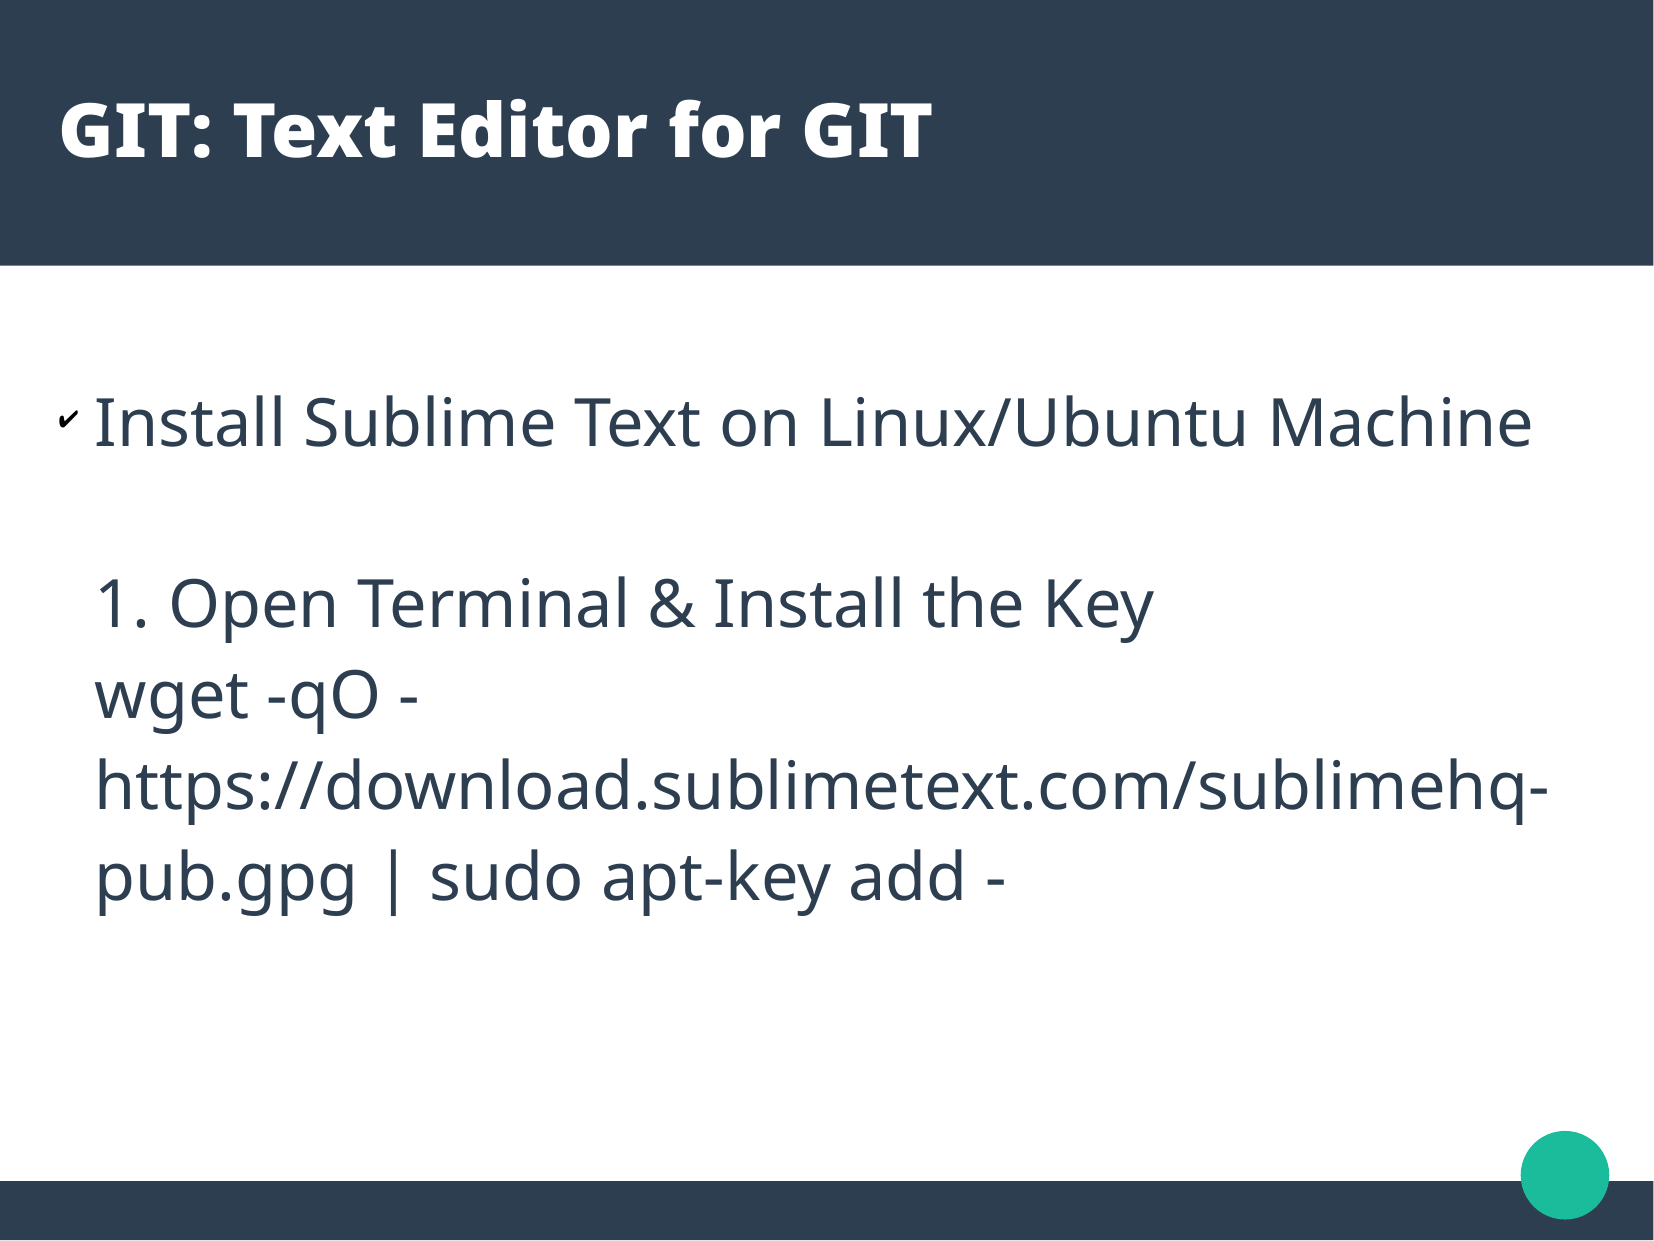

# GIT: Text Editor for GIT
Install Sublime Text on Linux/Ubuntu Machine
1. Open Terminal & Install the Key
wget -qO - https://download.sublimetext.com/sublimehq-pub.gpg | sudo apt-key add -